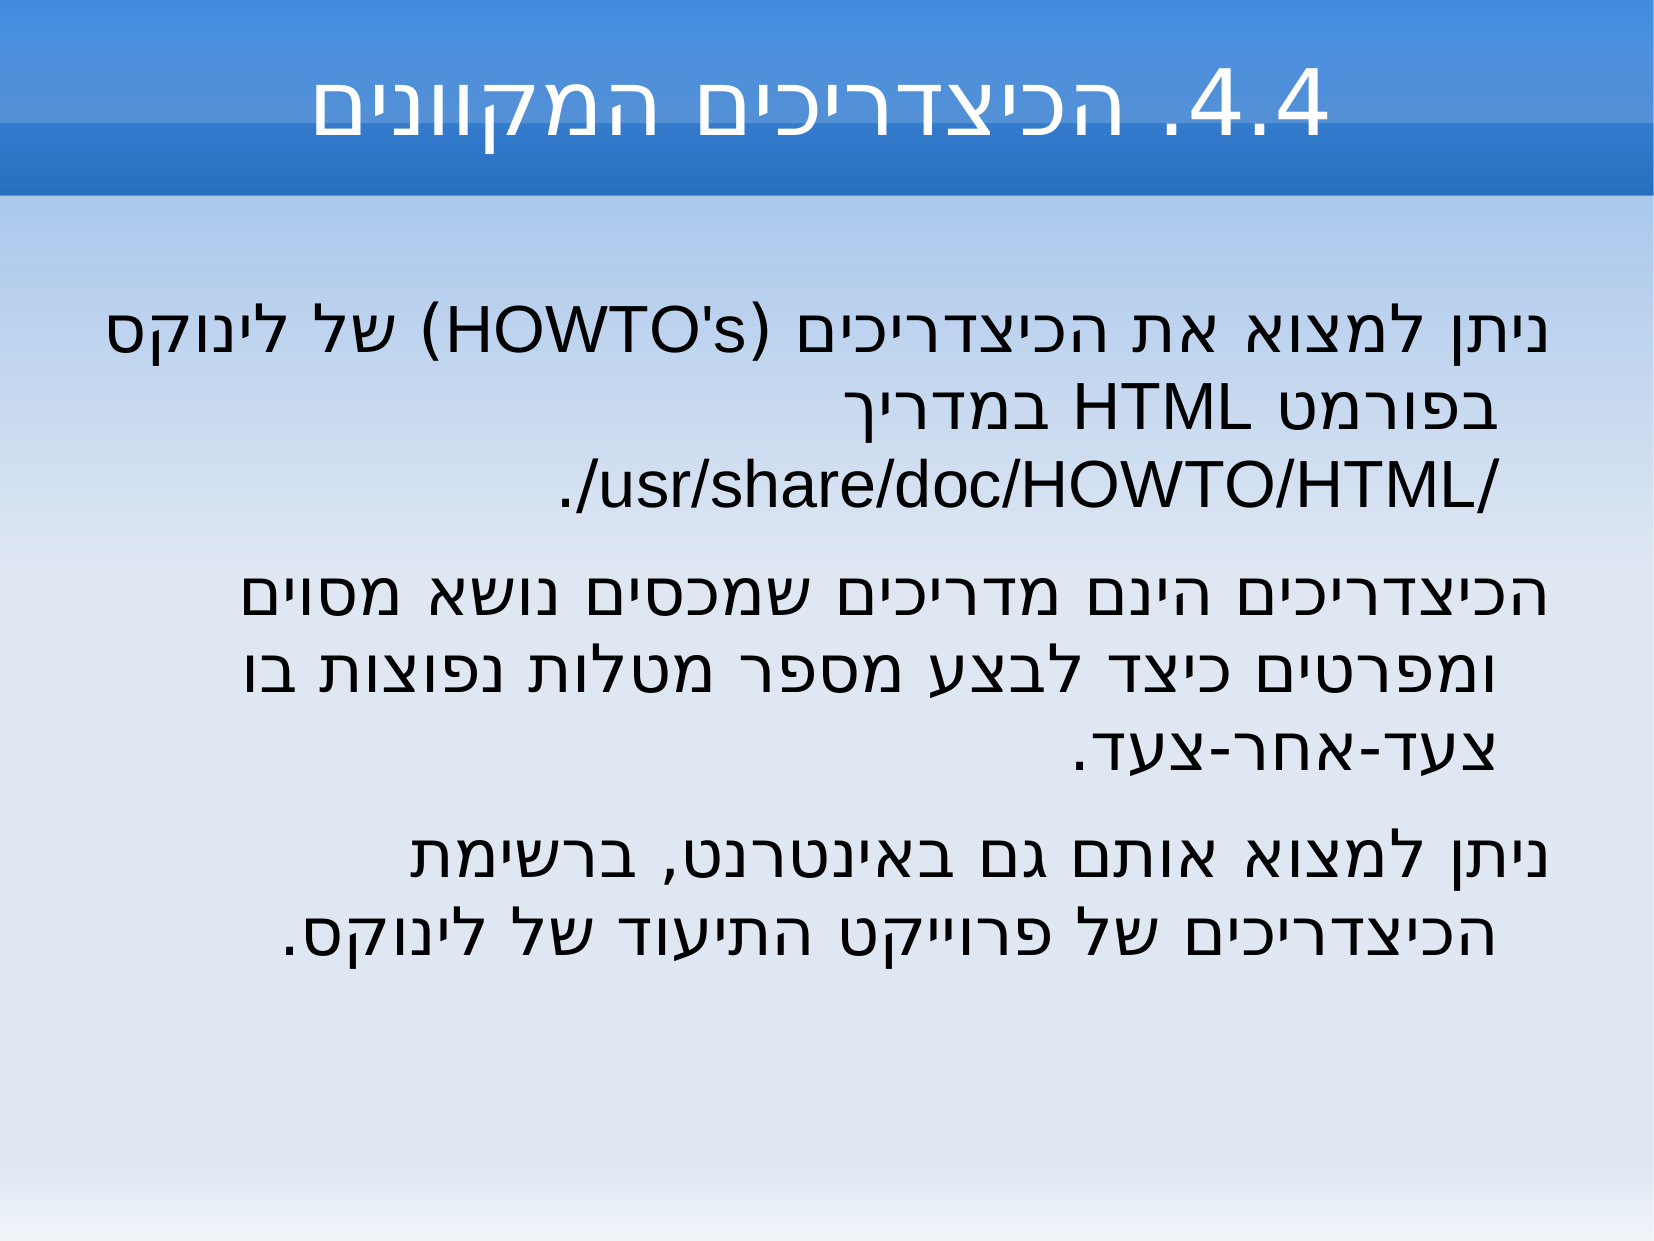

# 4.4. הכיצדריכים המקוונים
ניתן למצוא את הכיצדריכים (HOWTO's) של לינוקס בפורמט HTML במדריך /usr/share/doc/HOWTO/HTML/.
הכיצדריכים הינם מדריכים שמכסים נושא מסוים ומפרטים כיצד לבצע מספר מטלות נפוצות בו צעד-אחר-צעד.
ניתן למצוא אותם גם באינטרנט, ברשימת הכיצדריכים של פרוייקט התיעוד של לינוקס.